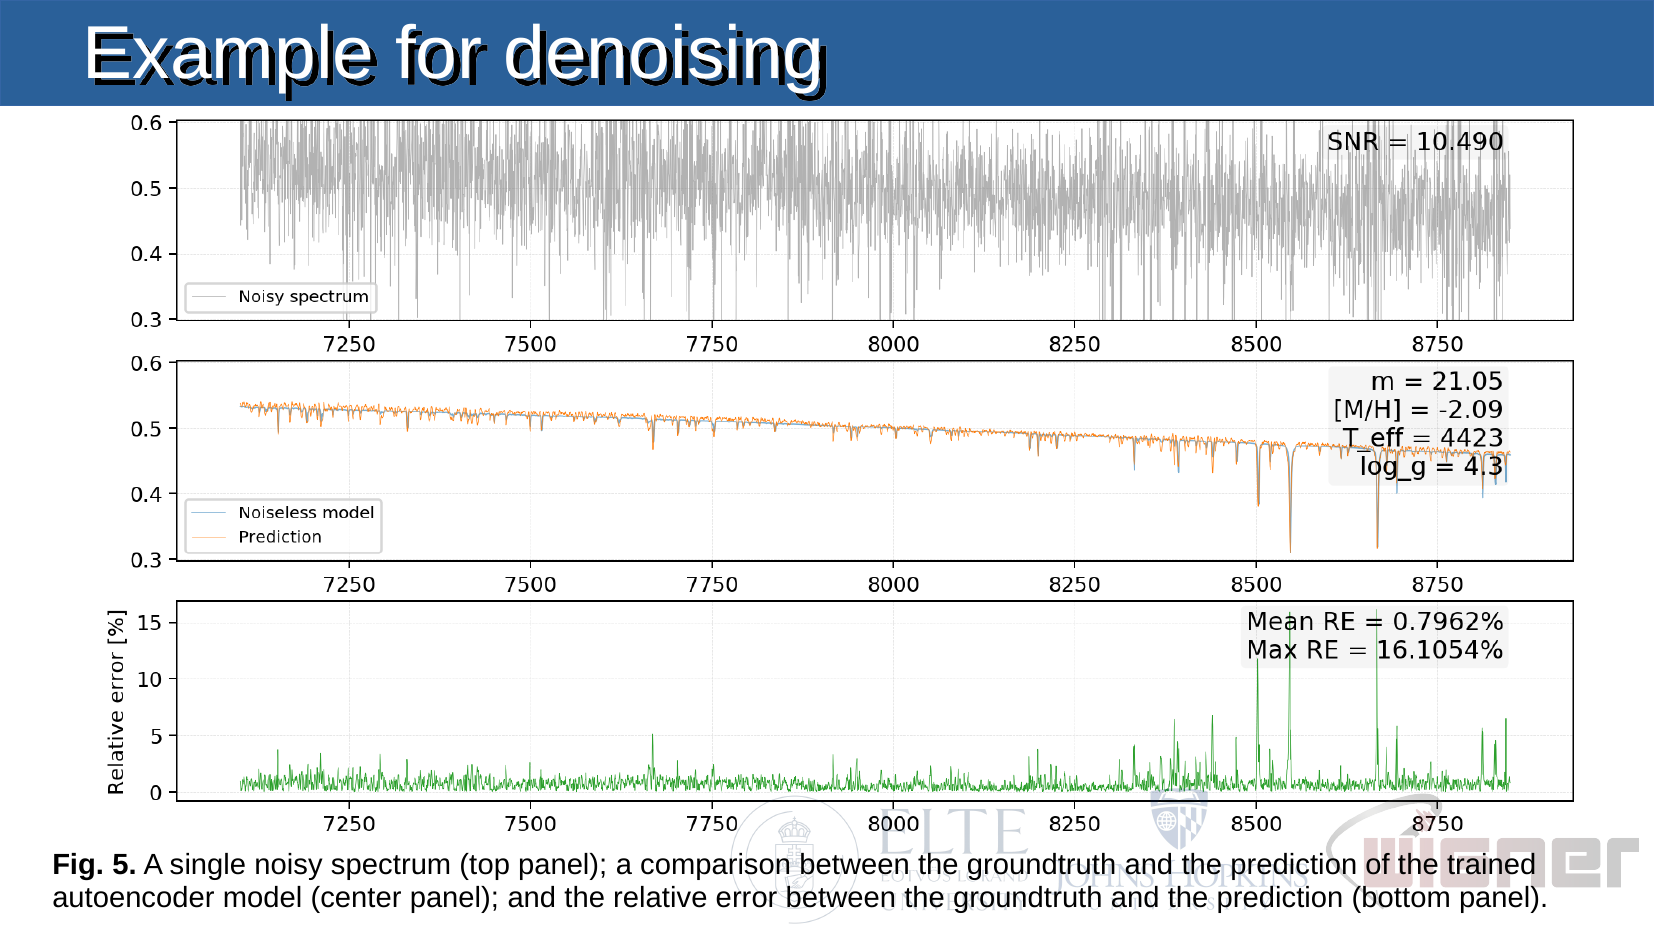

# Example for denoising
Fig. 5. A single noisy spectrum (top panel); a comparison between the groundtruth and the prediction of the trained autoencoder model (center panel); and the relative error between the groundtruth and the prediction (bottom panel).